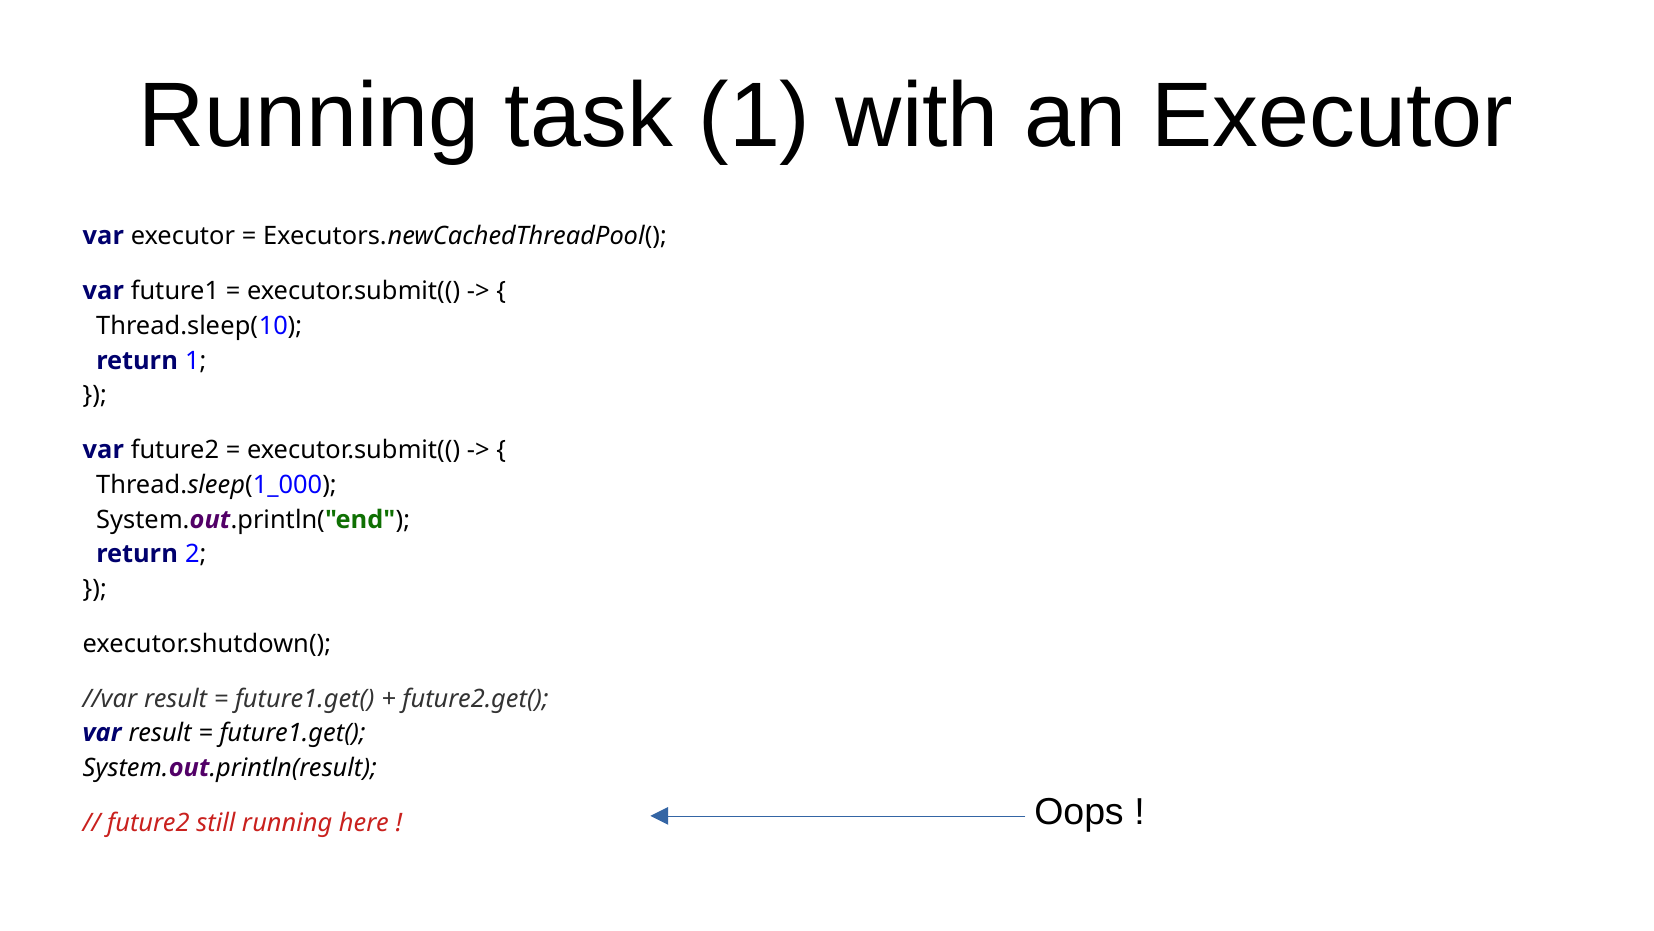

# Running task (1) with an Executor
var executor = Executors.newCachedThreadPool();
var future1 = executor.submit(() -> {
 Thread.sleep(10);
 return 1;
});
var future2 = executor.submit(() -> {
 Thread.sleep(1_000);
 System.out.println("end");
 return 2;
});
executor.shutdown();
//var result = future1.get() + future2.get();
var result = future1.get();
System.out.println(result);
// future2 still running here !
Oops !